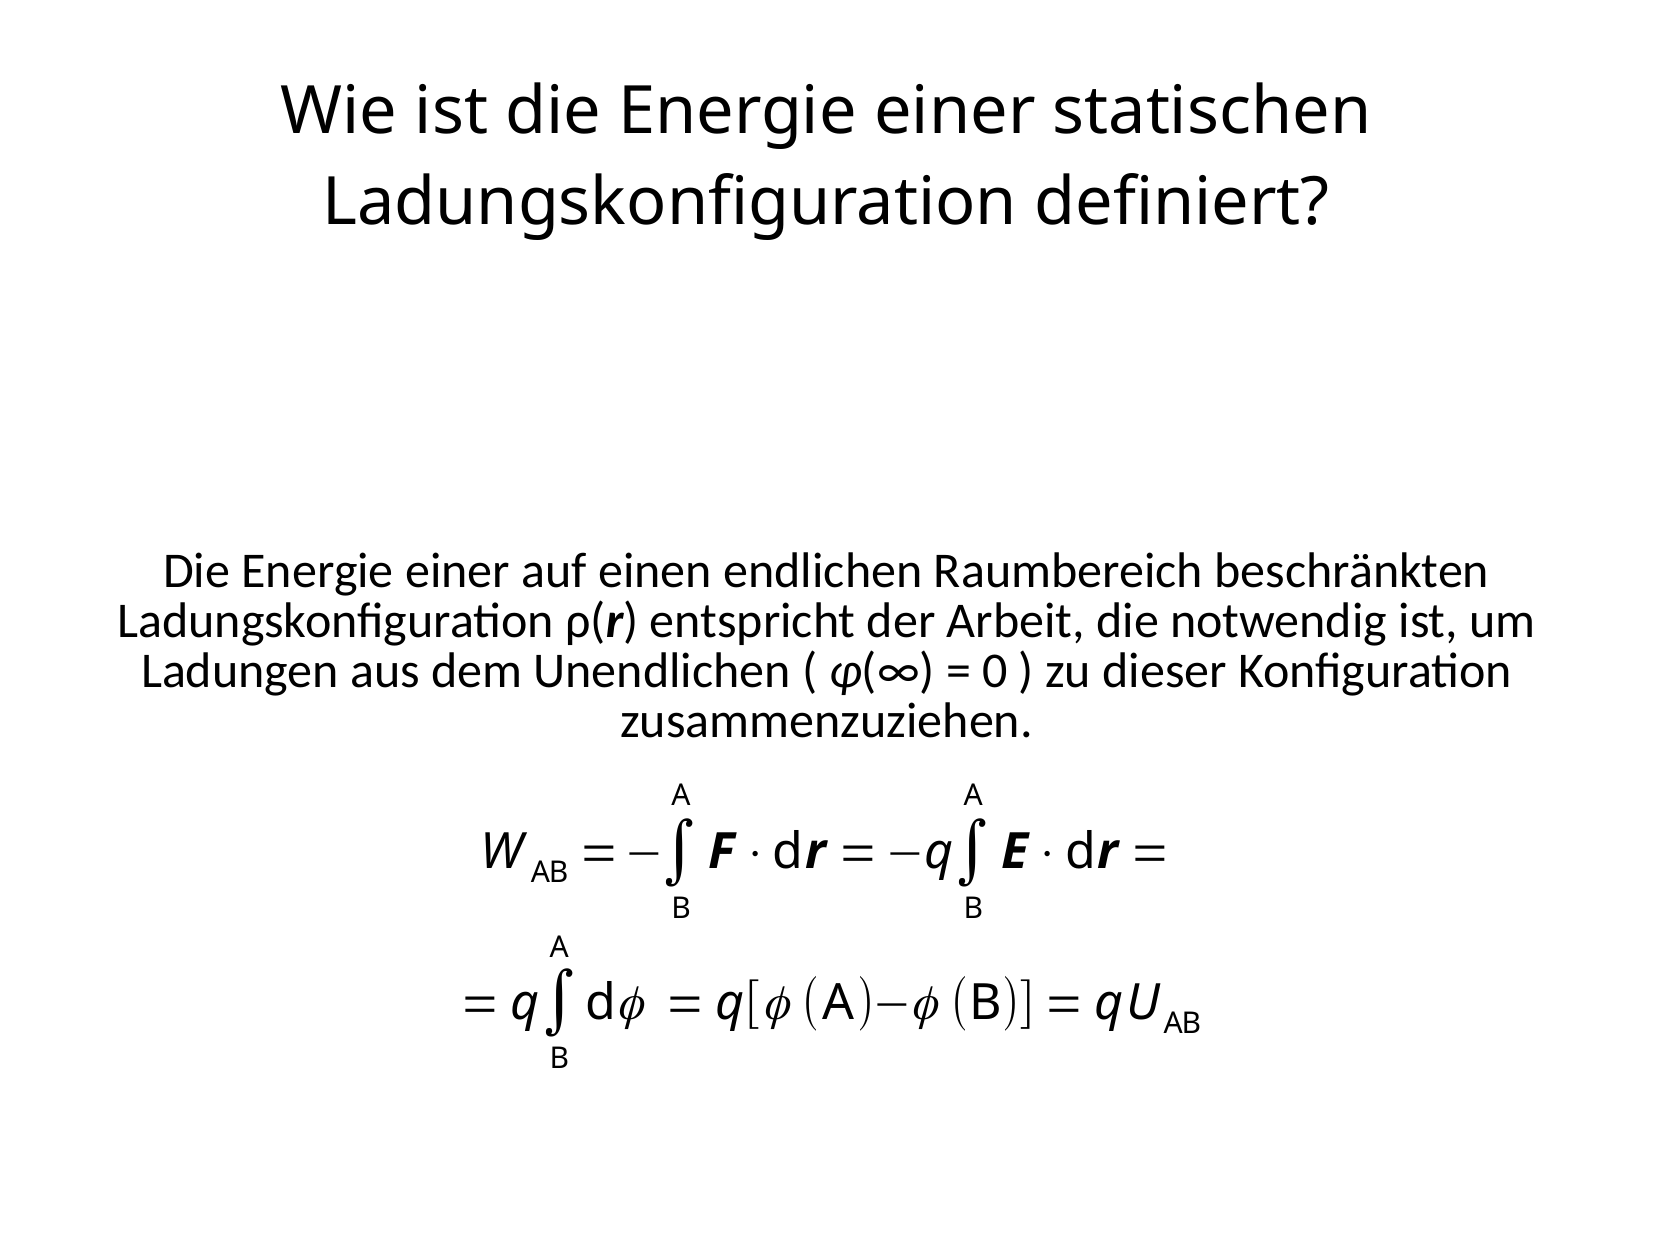

# Wie ist die Energie einer statischen Ladungskonfiguration definiert?
Die Energie einer auf einen endlichen Raumbereich beschränkten Ladungskonfiguration ρ(r) entspricht der Arbeit, die notwendig ist, um Ladungen aus dem Unendlichen ( φ(∞) = 0 ) zu dieser Konfiguration zusammenzuziehen.